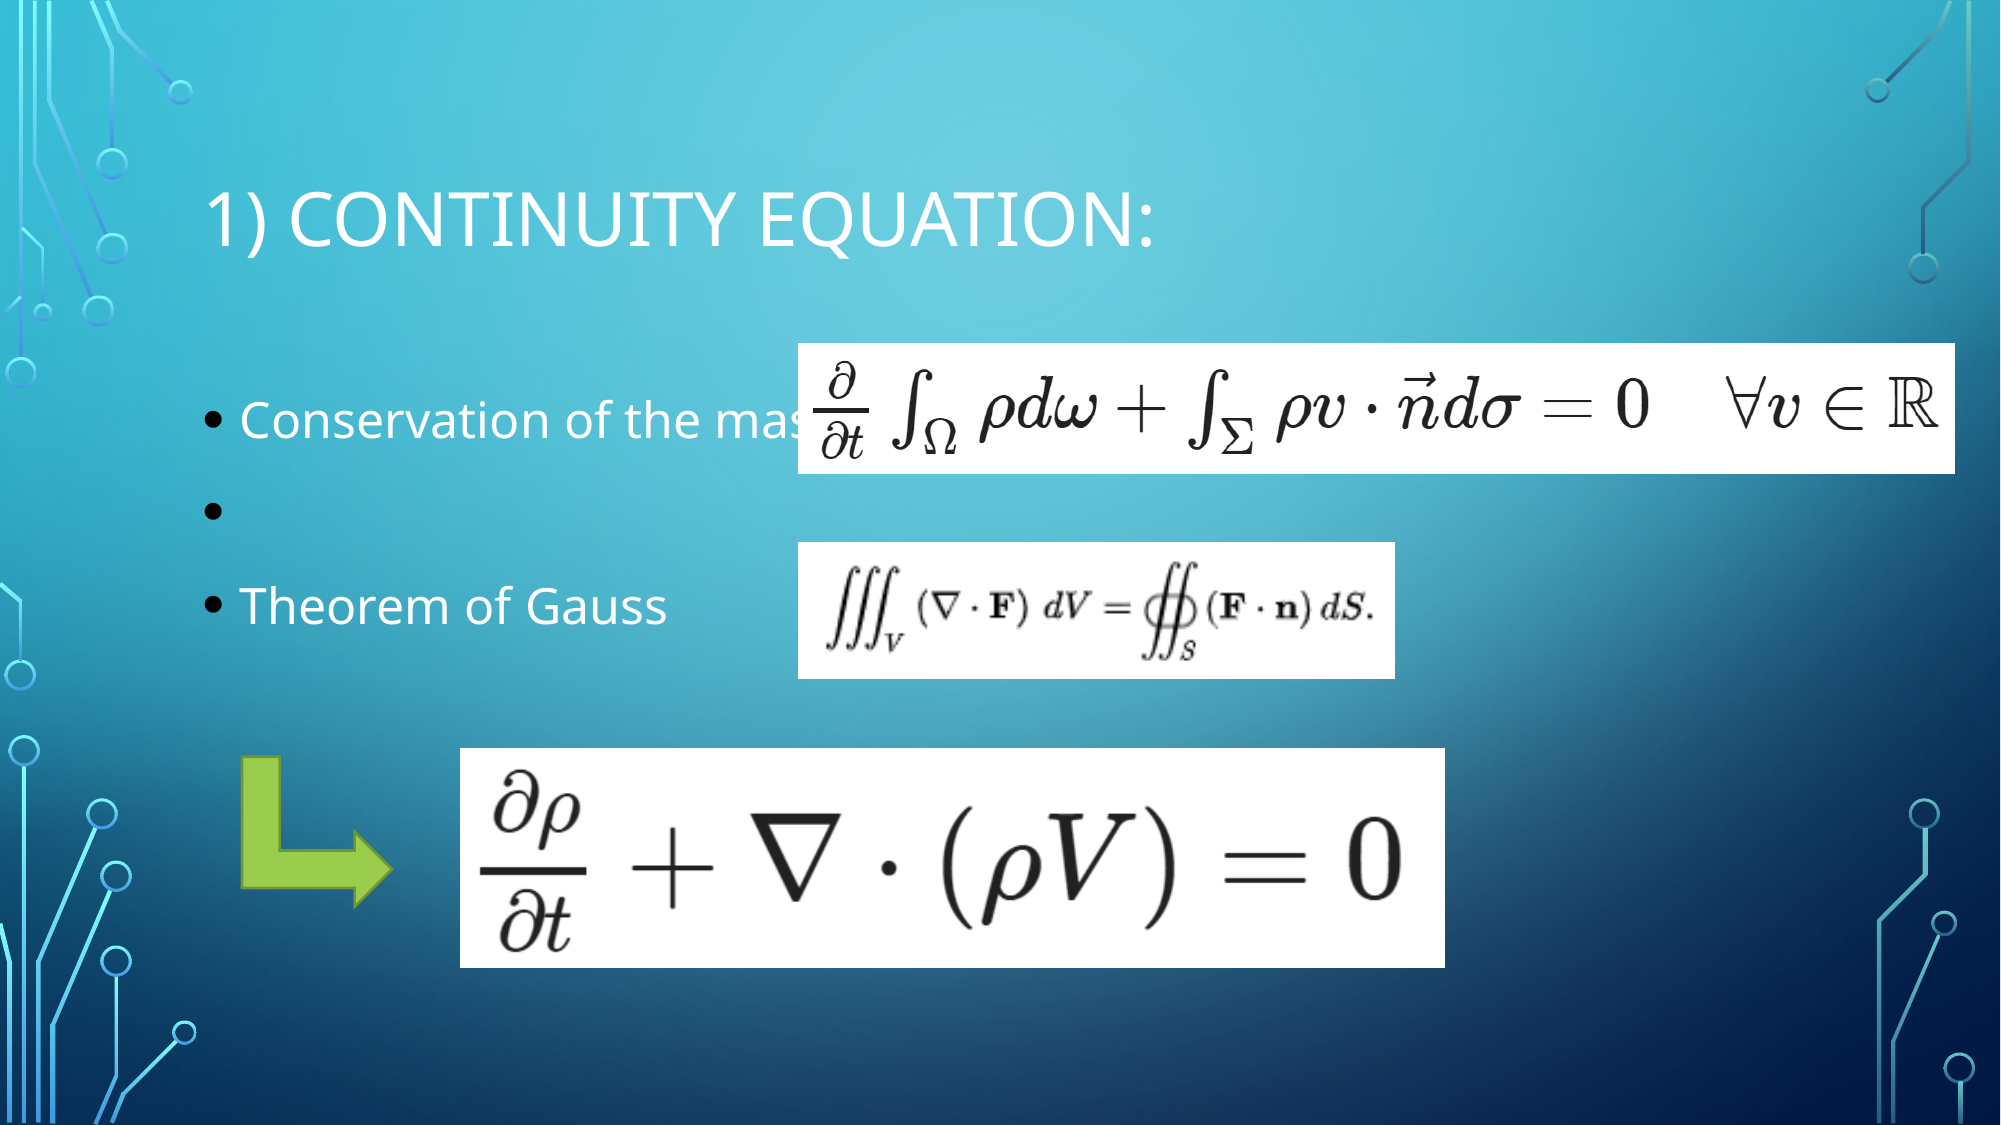

# 1) Continuity Equation:
Conservation of the mass
Theorem of Gauss